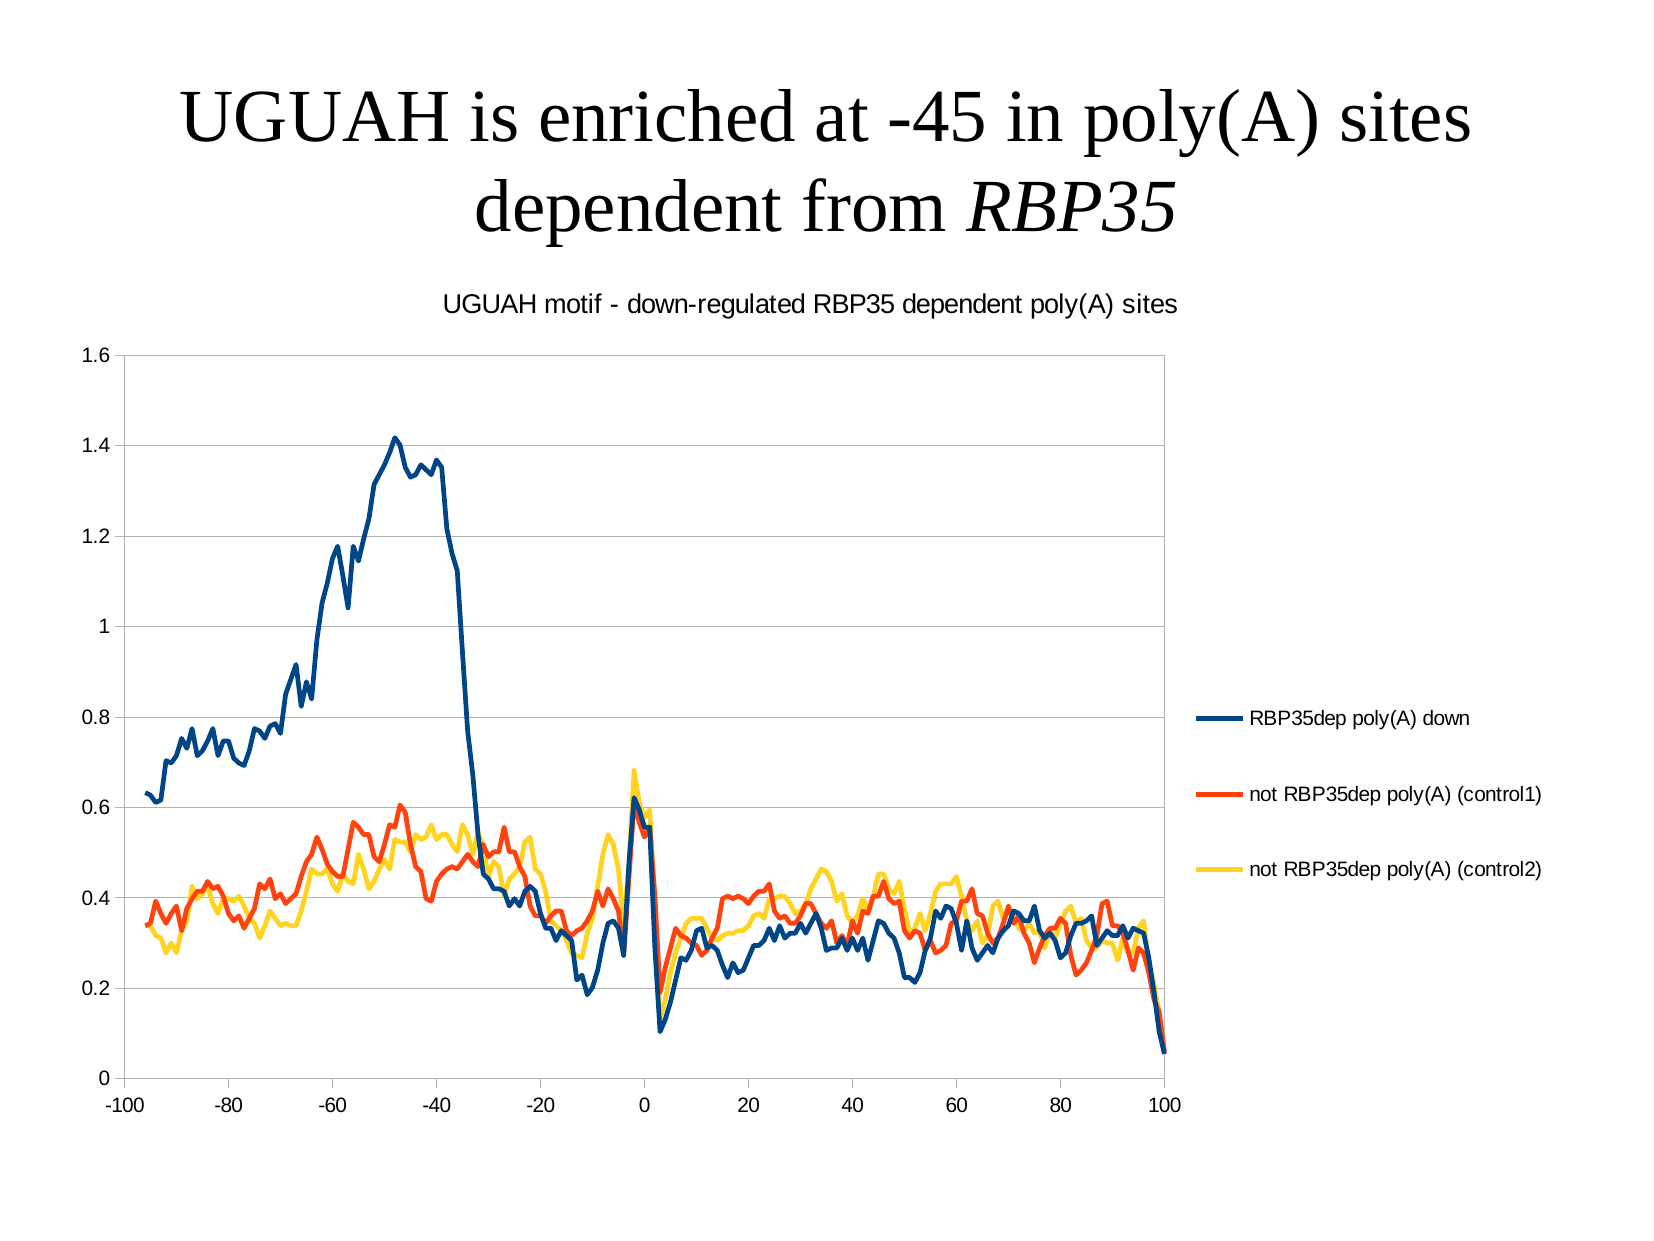

# UGUAH is enriched at -45 in poly(A) sites dependent from RBP35
### Chart: UGUAH motif - down-regulated RBP35 dependent poly(A) sites
| Category | RBP35dep poly(A) down | not RBP35dep poly(A) (control1) | not RBP35dep poly(A) (control2) |
|---|---|---|---|